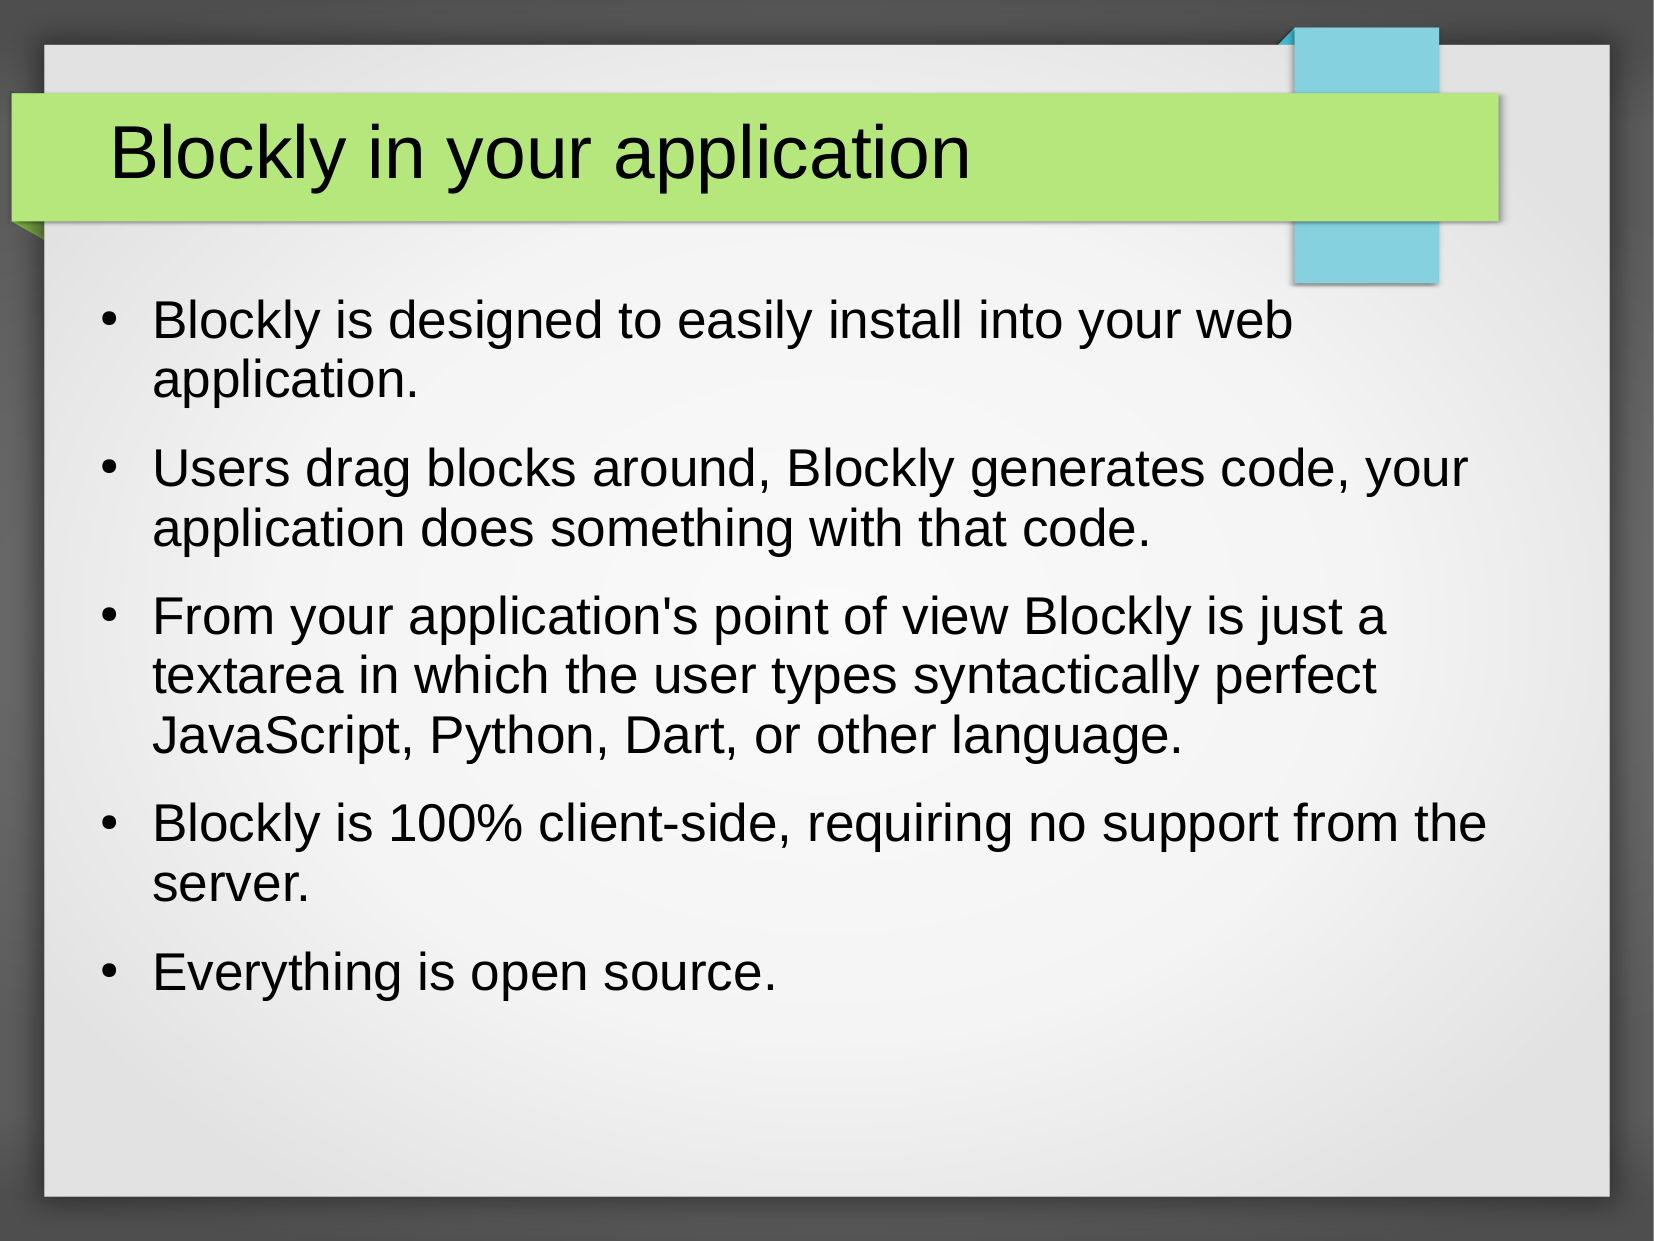

# Blockly in your application
Blockly is designed to easily install into your web application.
Users drag blocks around, Blockly generates code, your application does something with that code.
From your application's point of view Blockly is just a textarea in which the user types syntactically perfect JavaScript, Python, Dart, or other language.
Blockly is 100% client-side, requiring no support from the server.
Everything is open source.